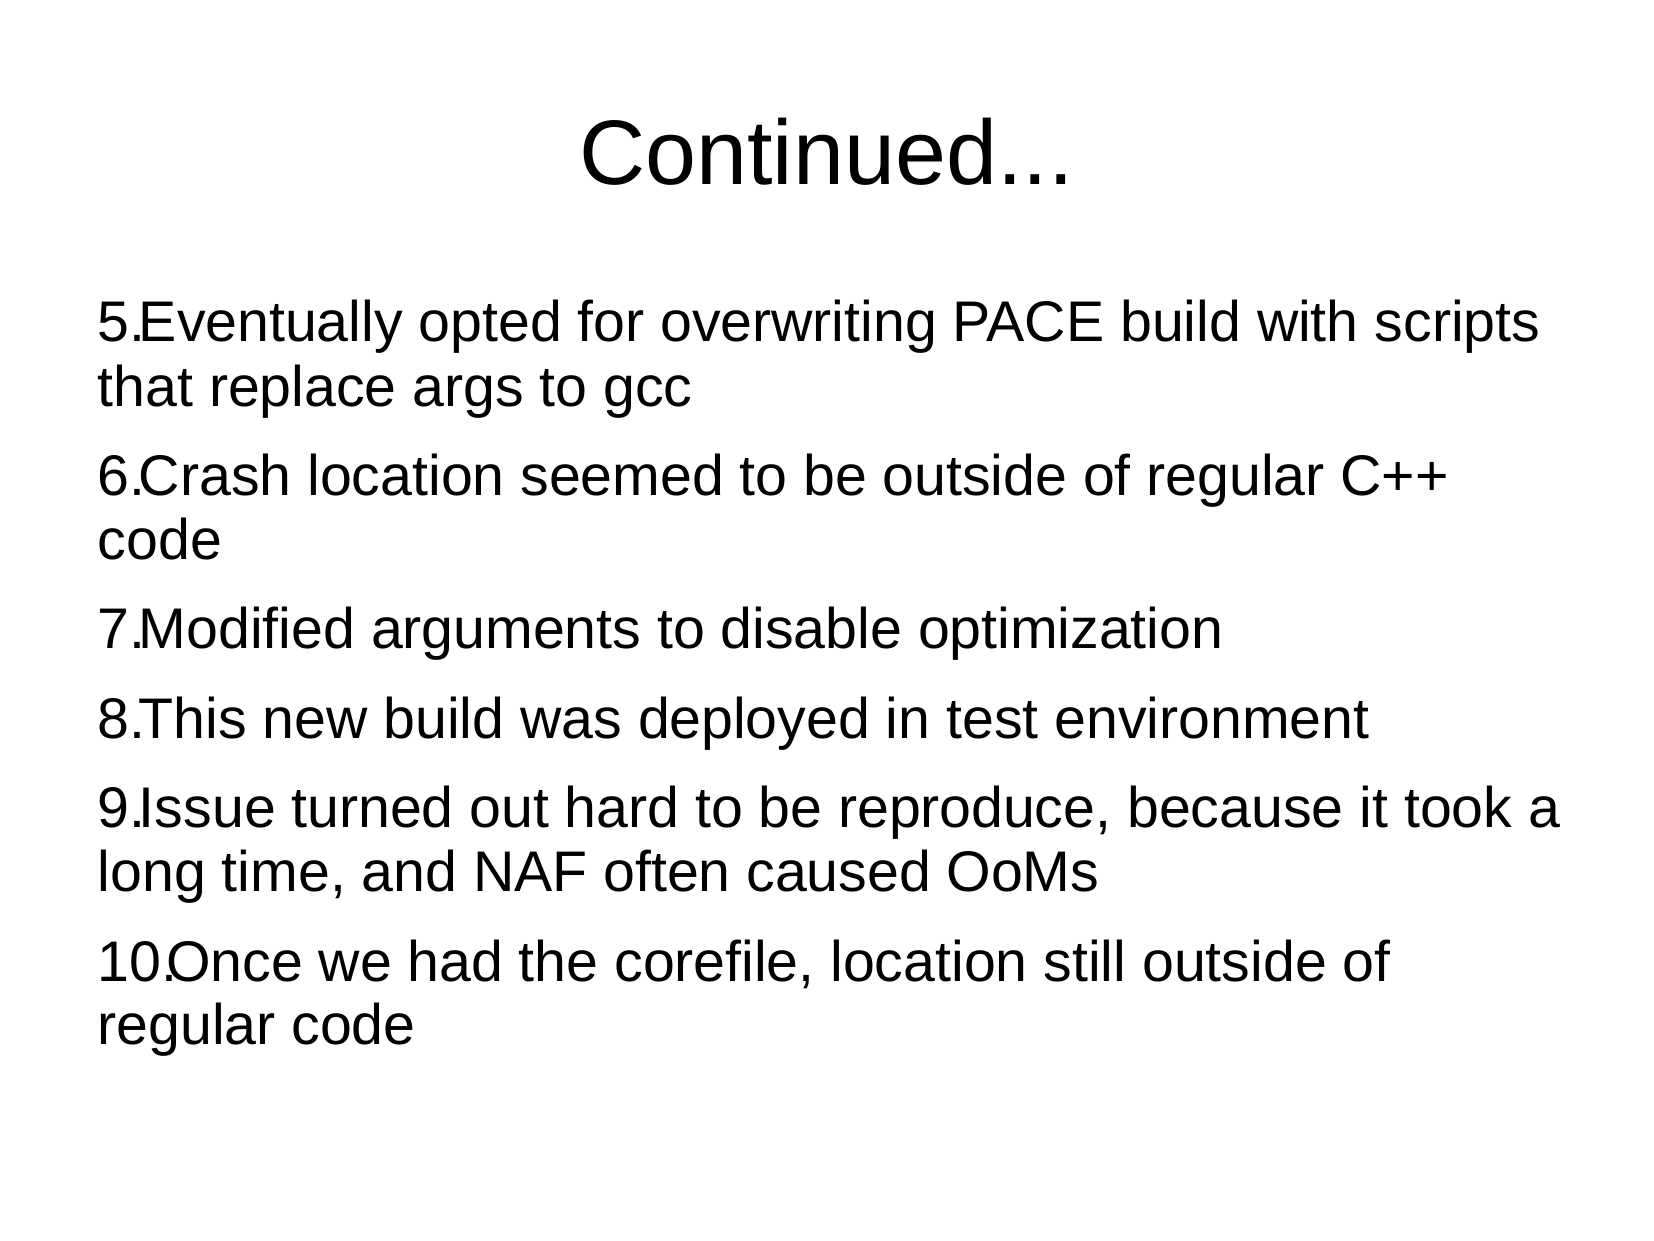

# Continued...
Eventually opted for overwriting PACE build with scripts that replace args to gcc
Crash location seemed to be outside of regular C++ code
Modified arguments to disable optimization
This new build was deployed in test environment
Issue turned out hard to be reproduce, because it took a long time, and NAF often caused OoMs
Once we had the corefile, location still outside of regular code